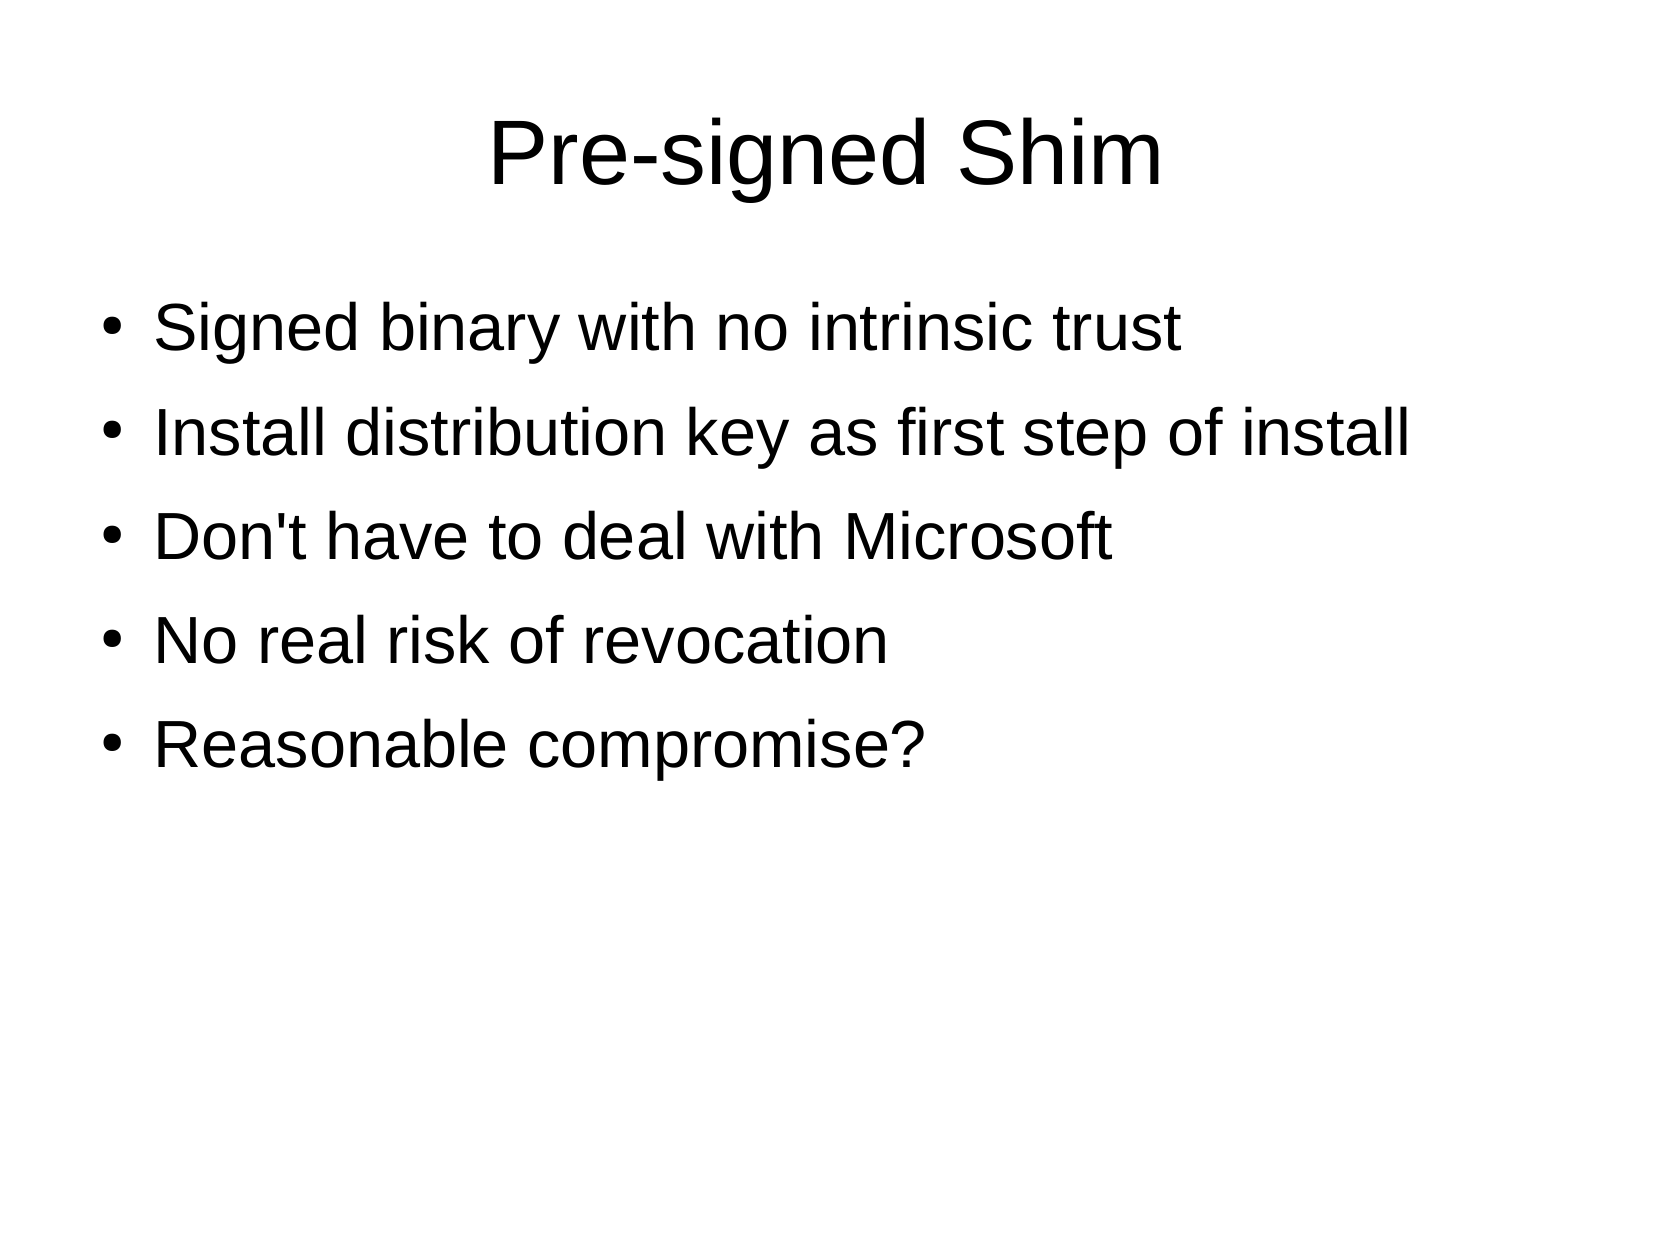

# Pre-signed Shim
Signed binary with no intrinsic trust
Install distribution key as first step of install
Don't have to deal with Microsoft
No real risk of revocation
Reasonable compromise?